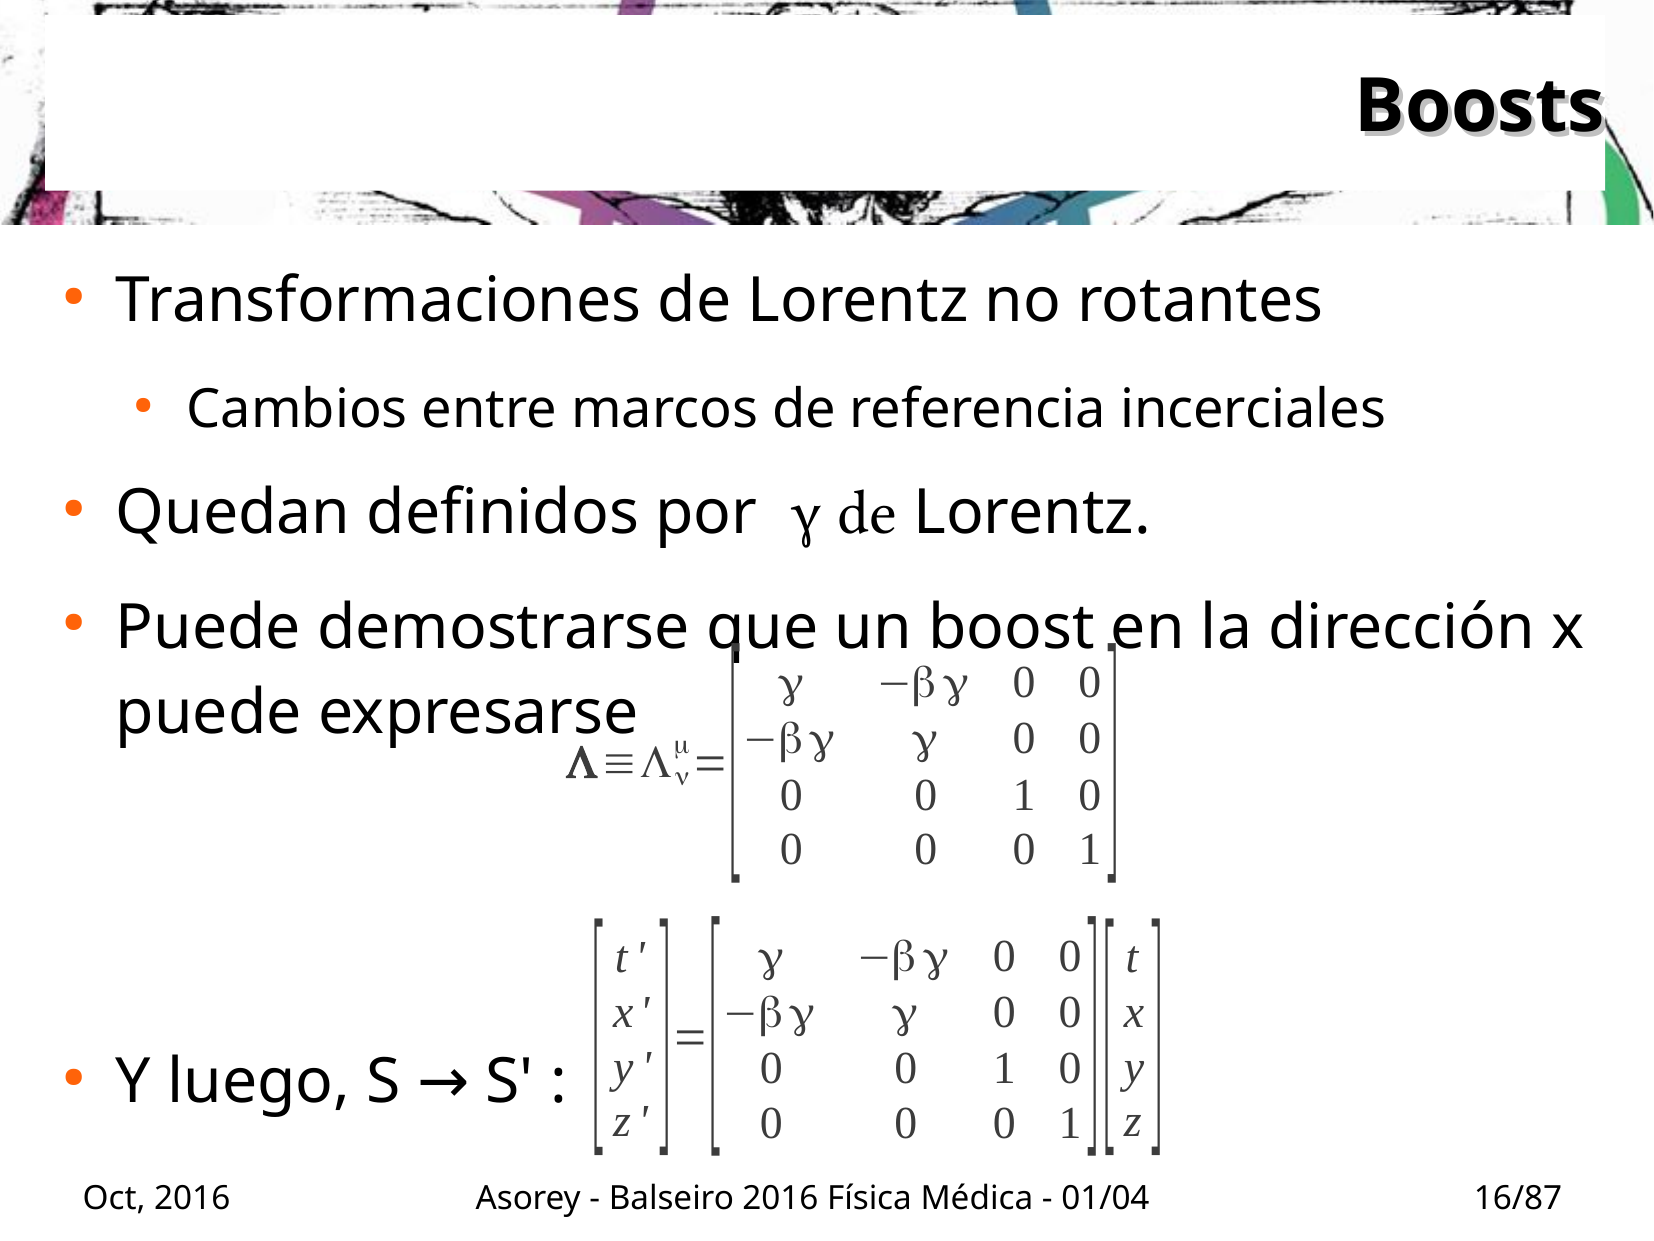

# Boosts
Transformaciones de Lorentz no rotantes
Cambios entre marcos de referencia incerciales
Quedan definidos por γ de Lorentz.
Puede demostrarse que un boost en la dirección x puede expresarse
Y luego, S → S' :
Oct, 2016
Asorey - Balseiro 2016 Física Médica - 01/04
16